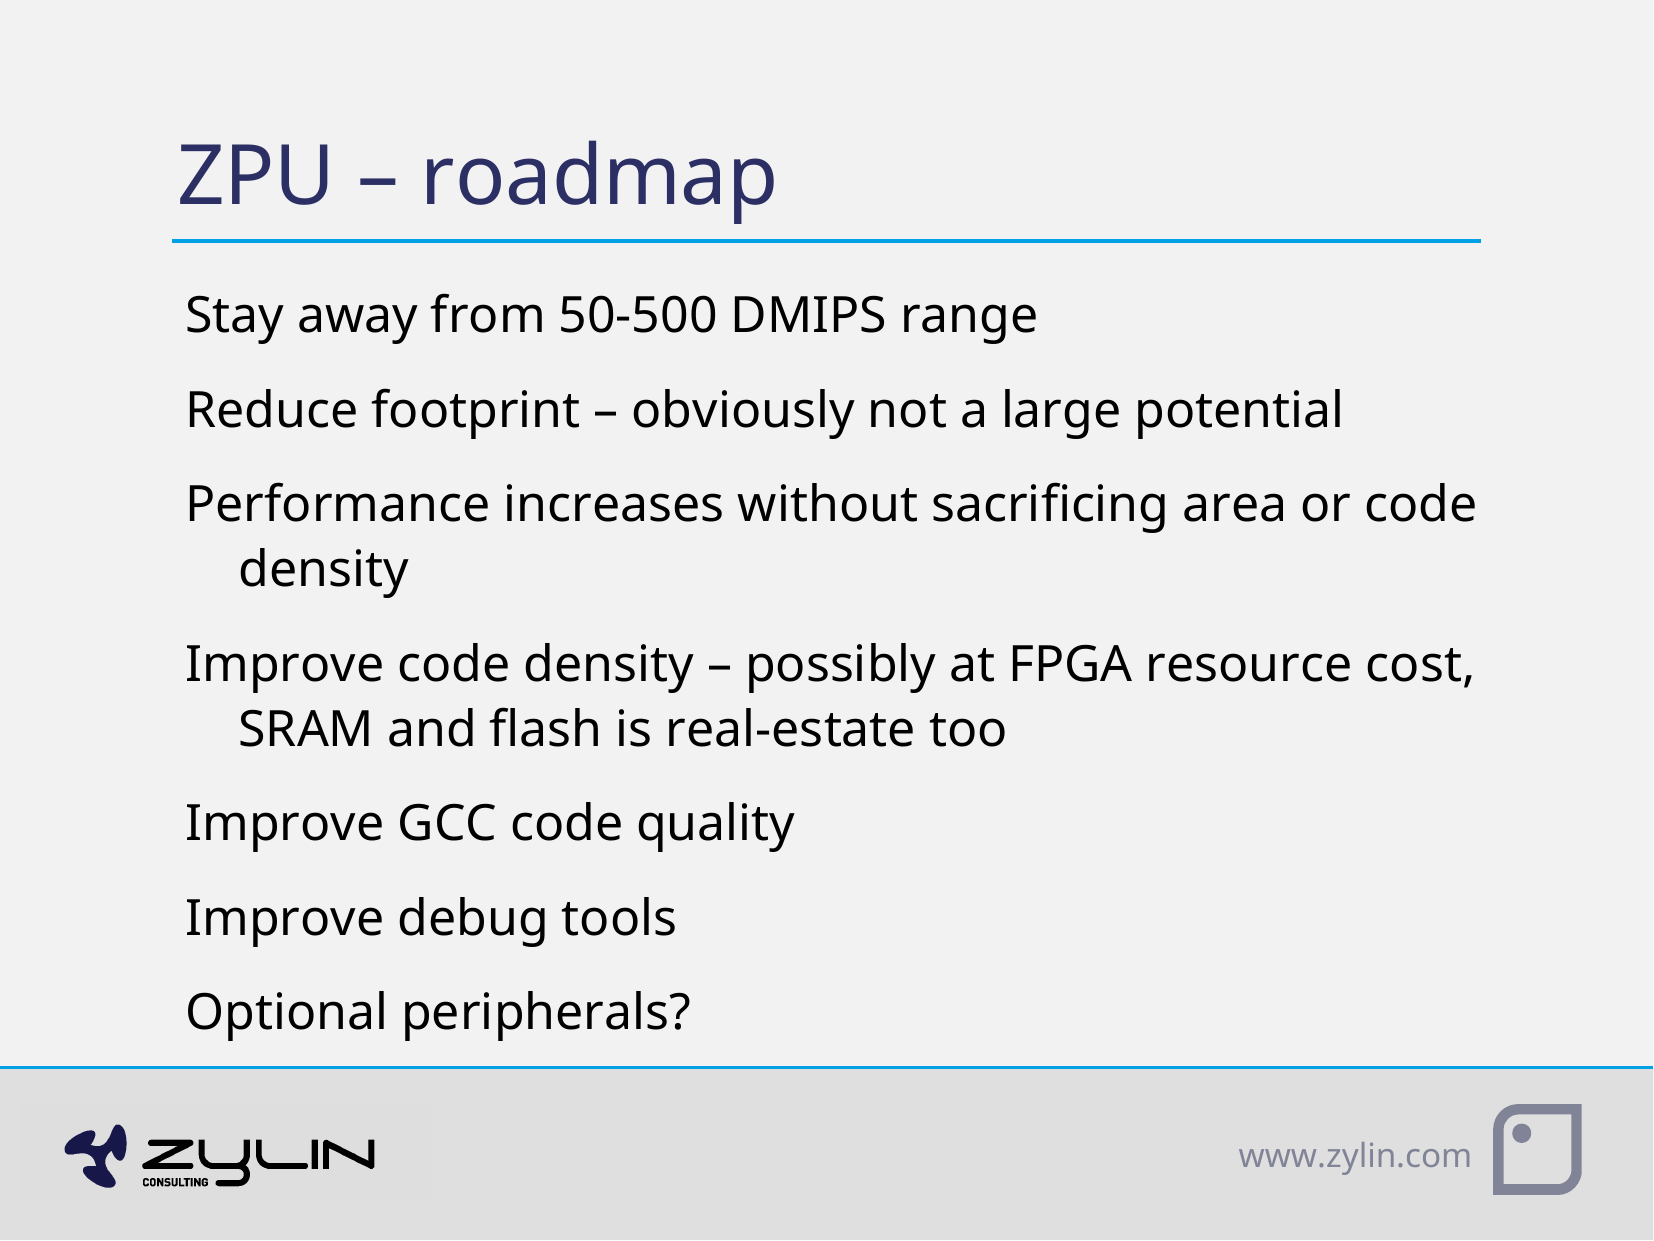

# ZPU – roadmap
Stay away from 50-500 DMIPS range
Reduce footprint – obviously not a large potential
Performance increases without sacrificing area or code density
Improve code density – possibly at FPGA resource cost, SRAM and flash is real-estate too
Improve GCC code quality
Improve debug tools
Optional peripherals?